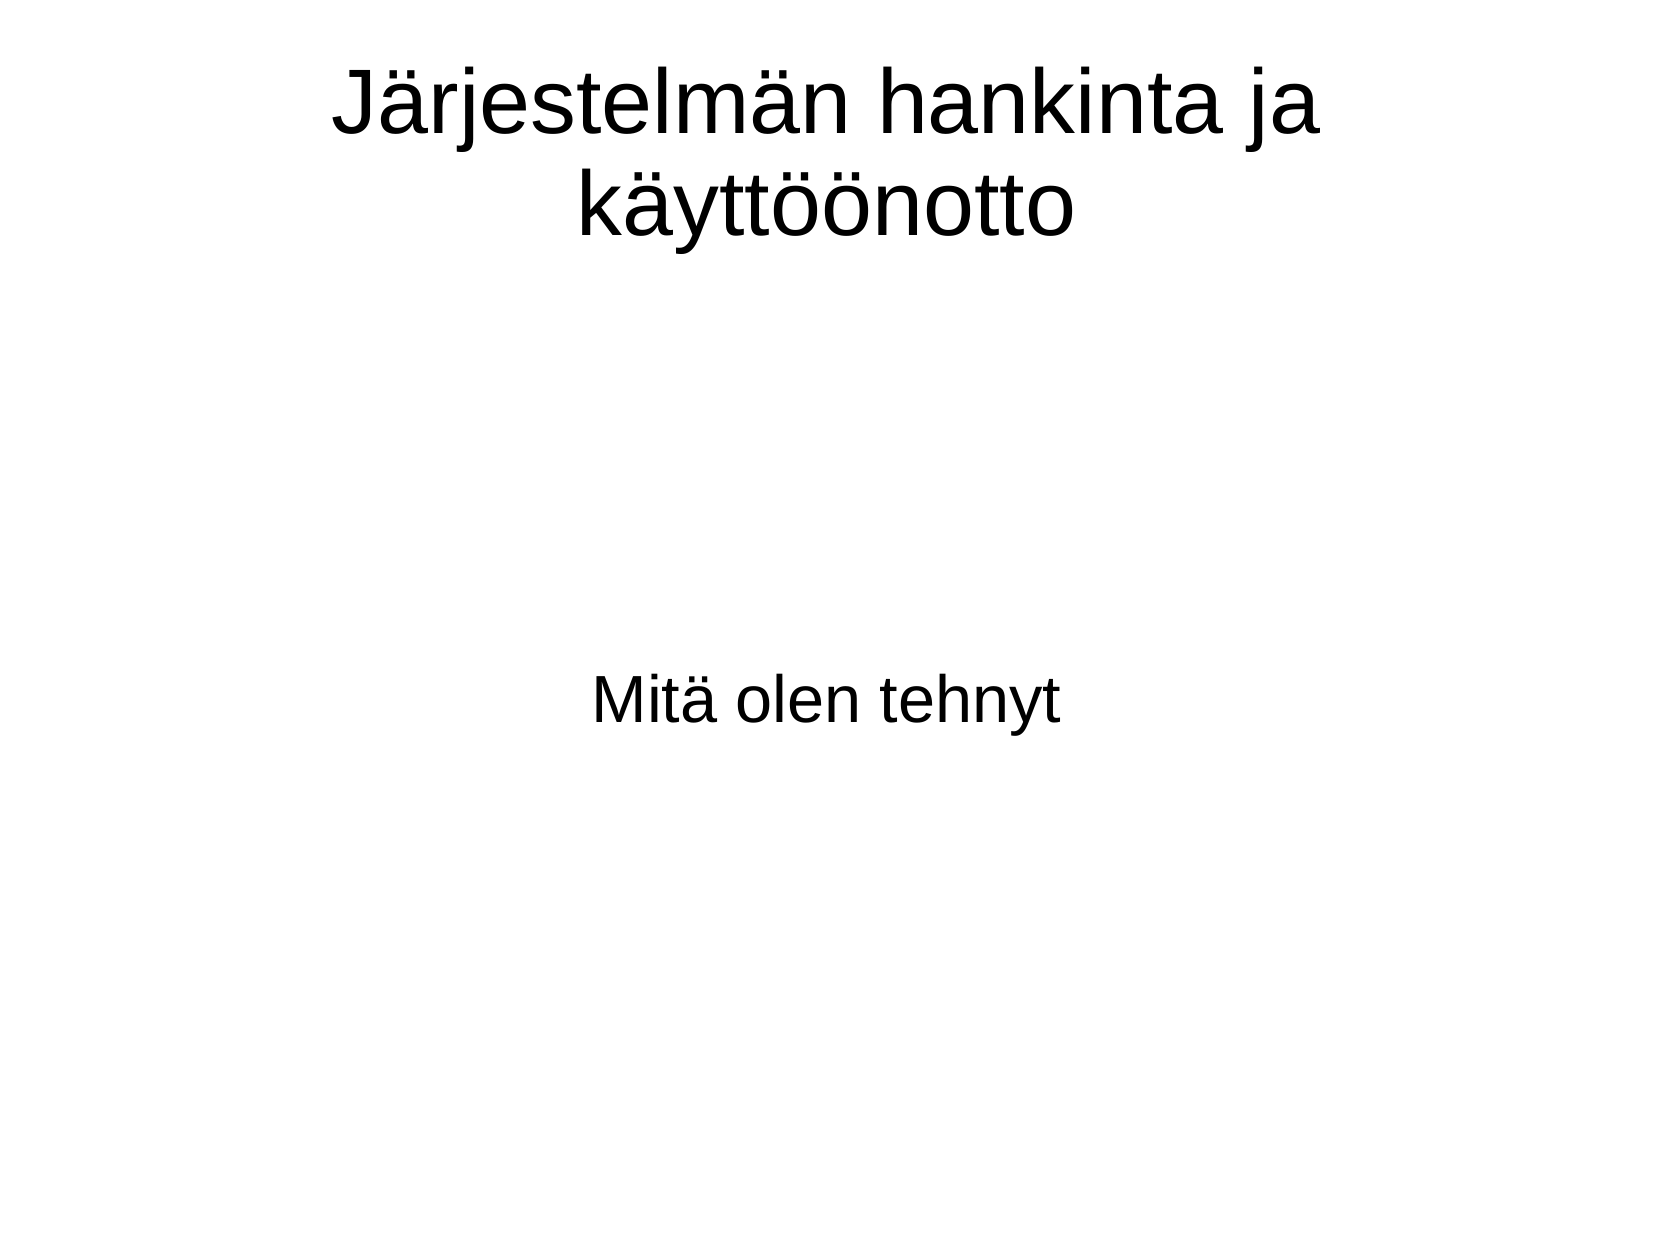

# Järjestelmän hankinta ja käyttöönotto
Mitä olen tehnyt